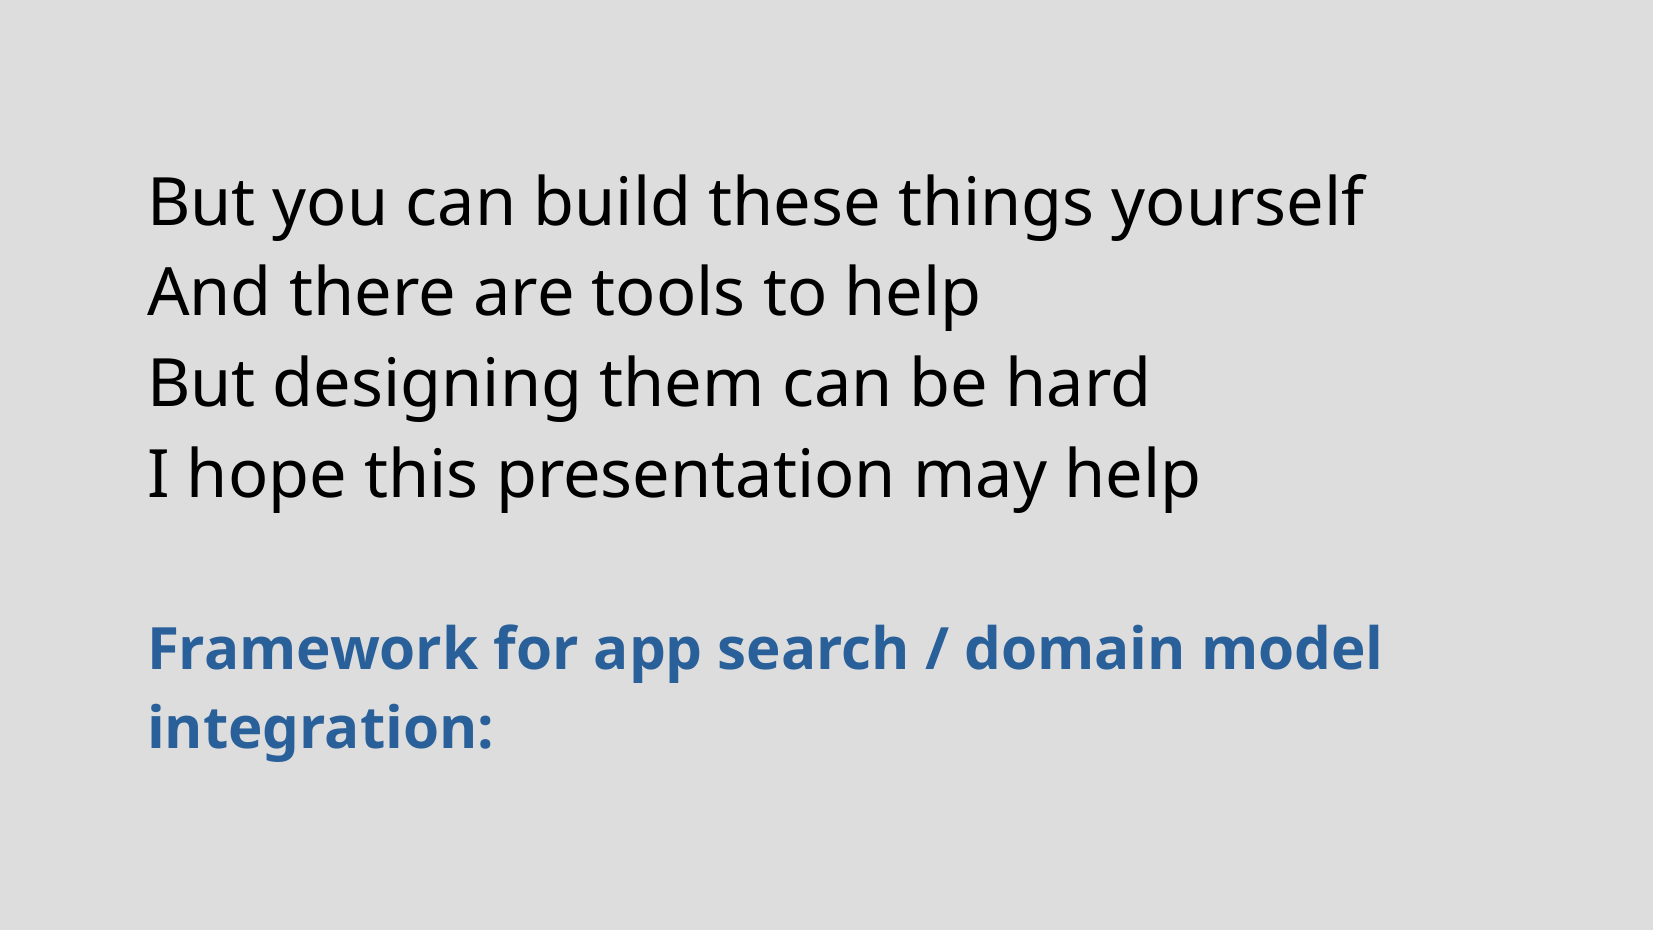

But you can build these things yourself
And there are tools to help
But designing them can be hard
I hope this presentation may help
Framework for app search / domain model integration: